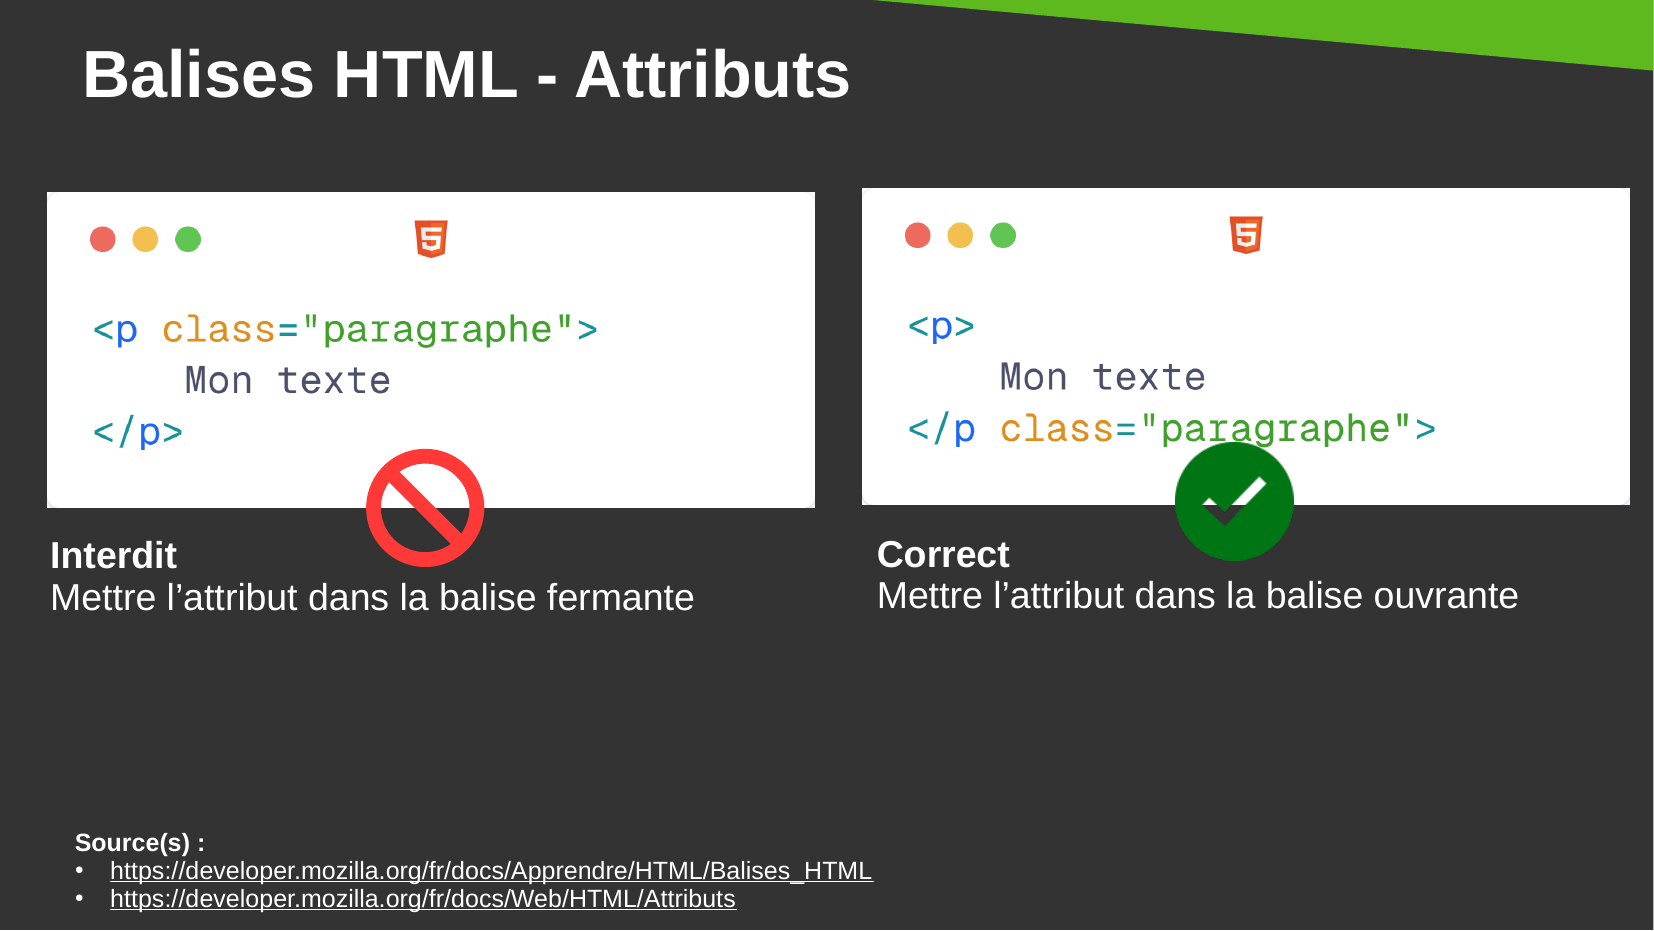

# Balises HTML - Attributs
Correct
Mettre l’attribut dans la balise ouvrante
Interdit
Mettre l’attribut dans la balise fermante
Source(s) :
https://developer.mozilla.org/fr/docs/Apprendre/HTML/Balises_HTML
https://developer.mozilla.org/fr/docs/Web/HTML/Attributs